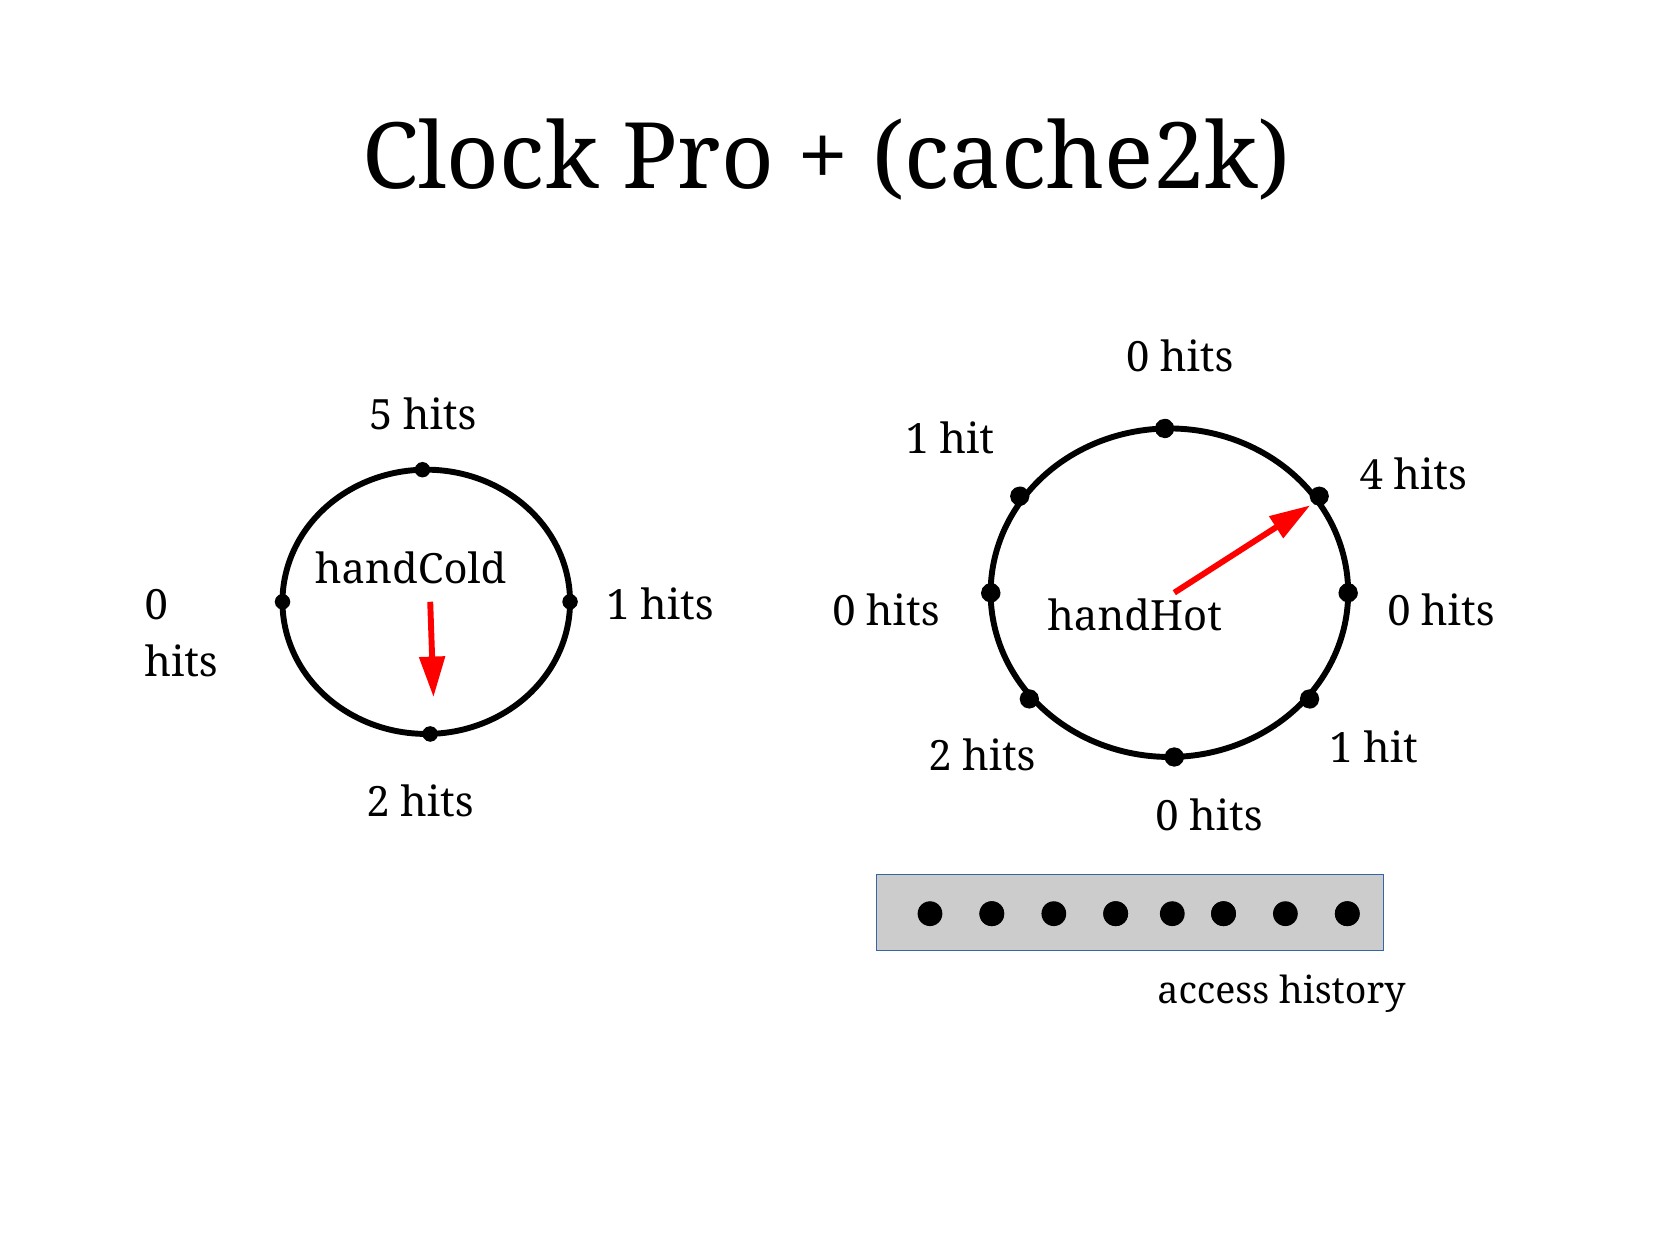

# Clock Pro + (cache2k)
0 hits
5 hits
handCold
0 hits
1 hits
1 hit
4 hits
0 hits
0 hits
handHot
1 hit
2 hits
2 hits
0 hits
access history